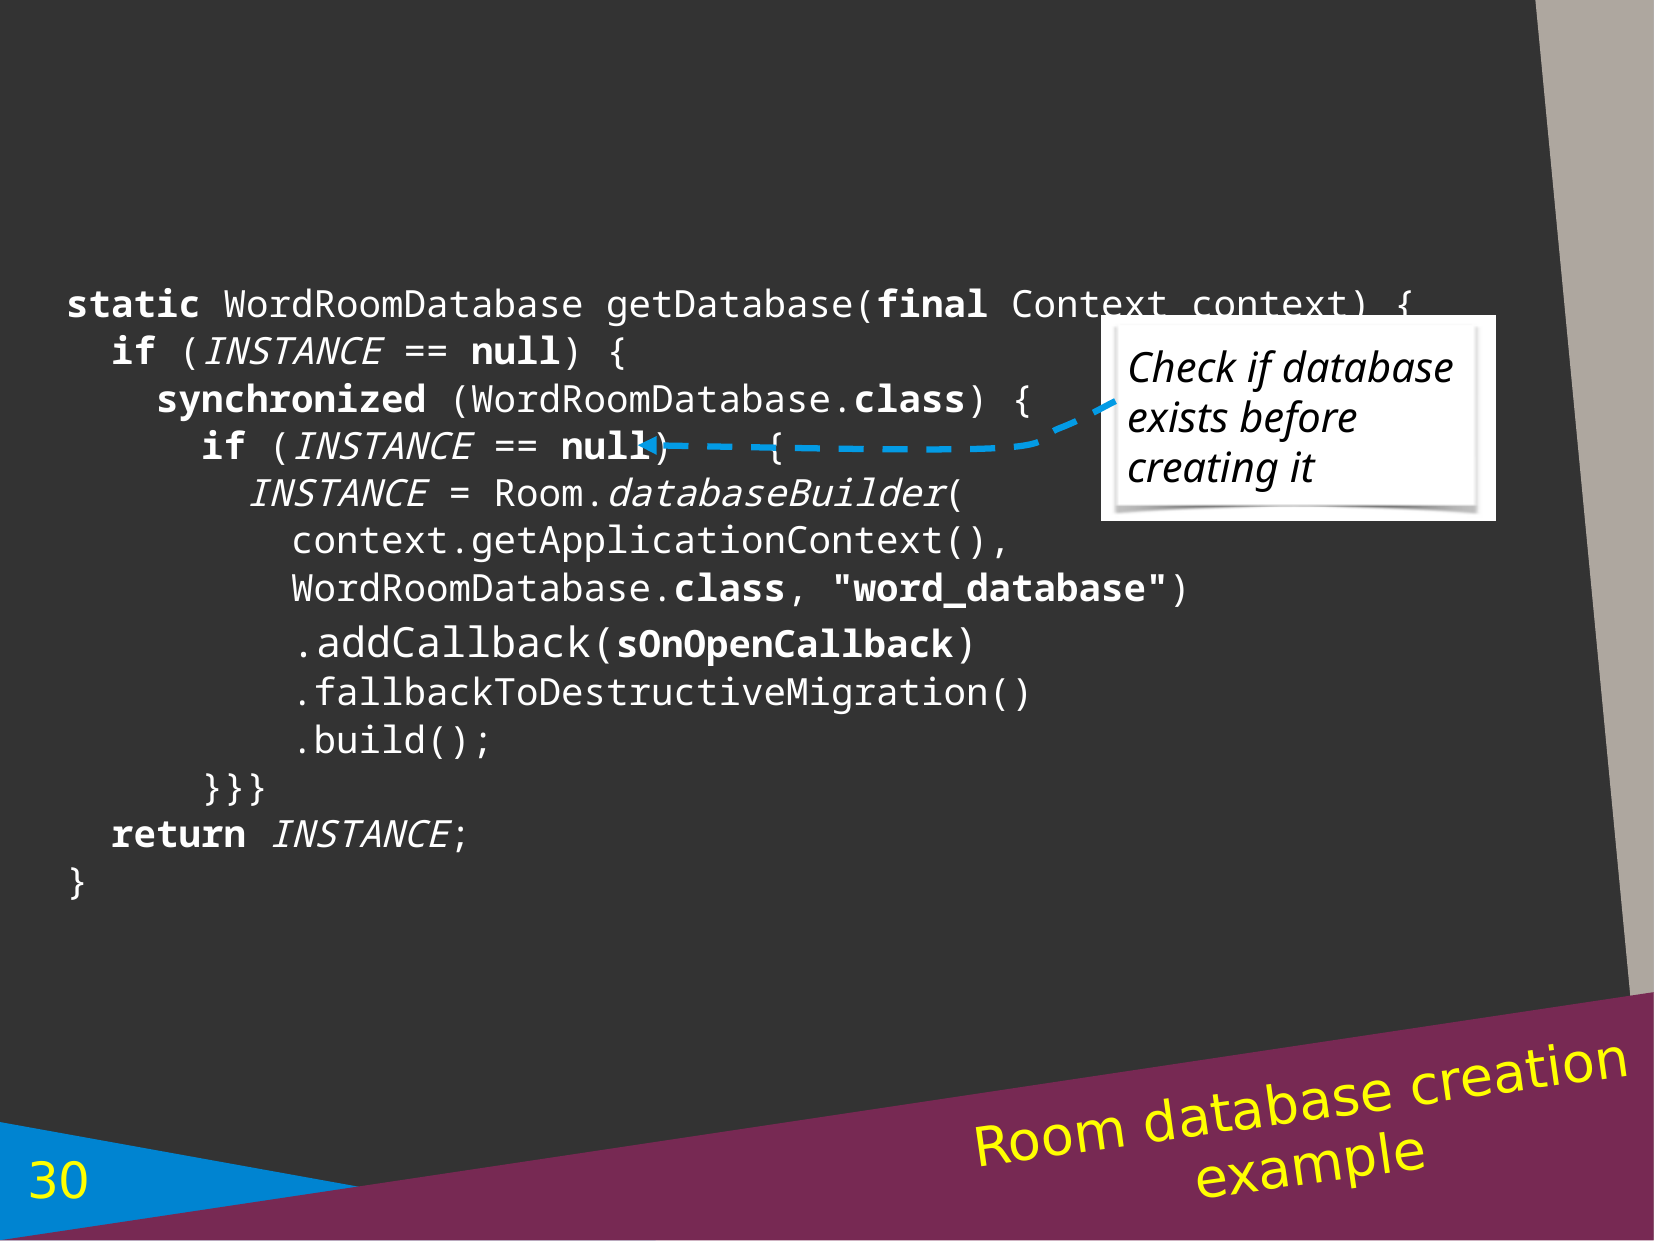

static WordRoomDatabase getDatabase(final Context context) {
 if (INSTANCE == null) {
 synchronized (WordRoomDatabase.class) {
 if (INSTANCE == null) {
 INSTANCE = Room.databaseBuilder(
context.getApplicationContext(),
WordRoomDatabase.class, "word_database")
.addCallback(sOnOpenCallback)
.fallbackToDestructiveMigration()
.build();
 }}}
 return INSTANCE;
}
Check if database exists before creating it
# Room database creation example
30